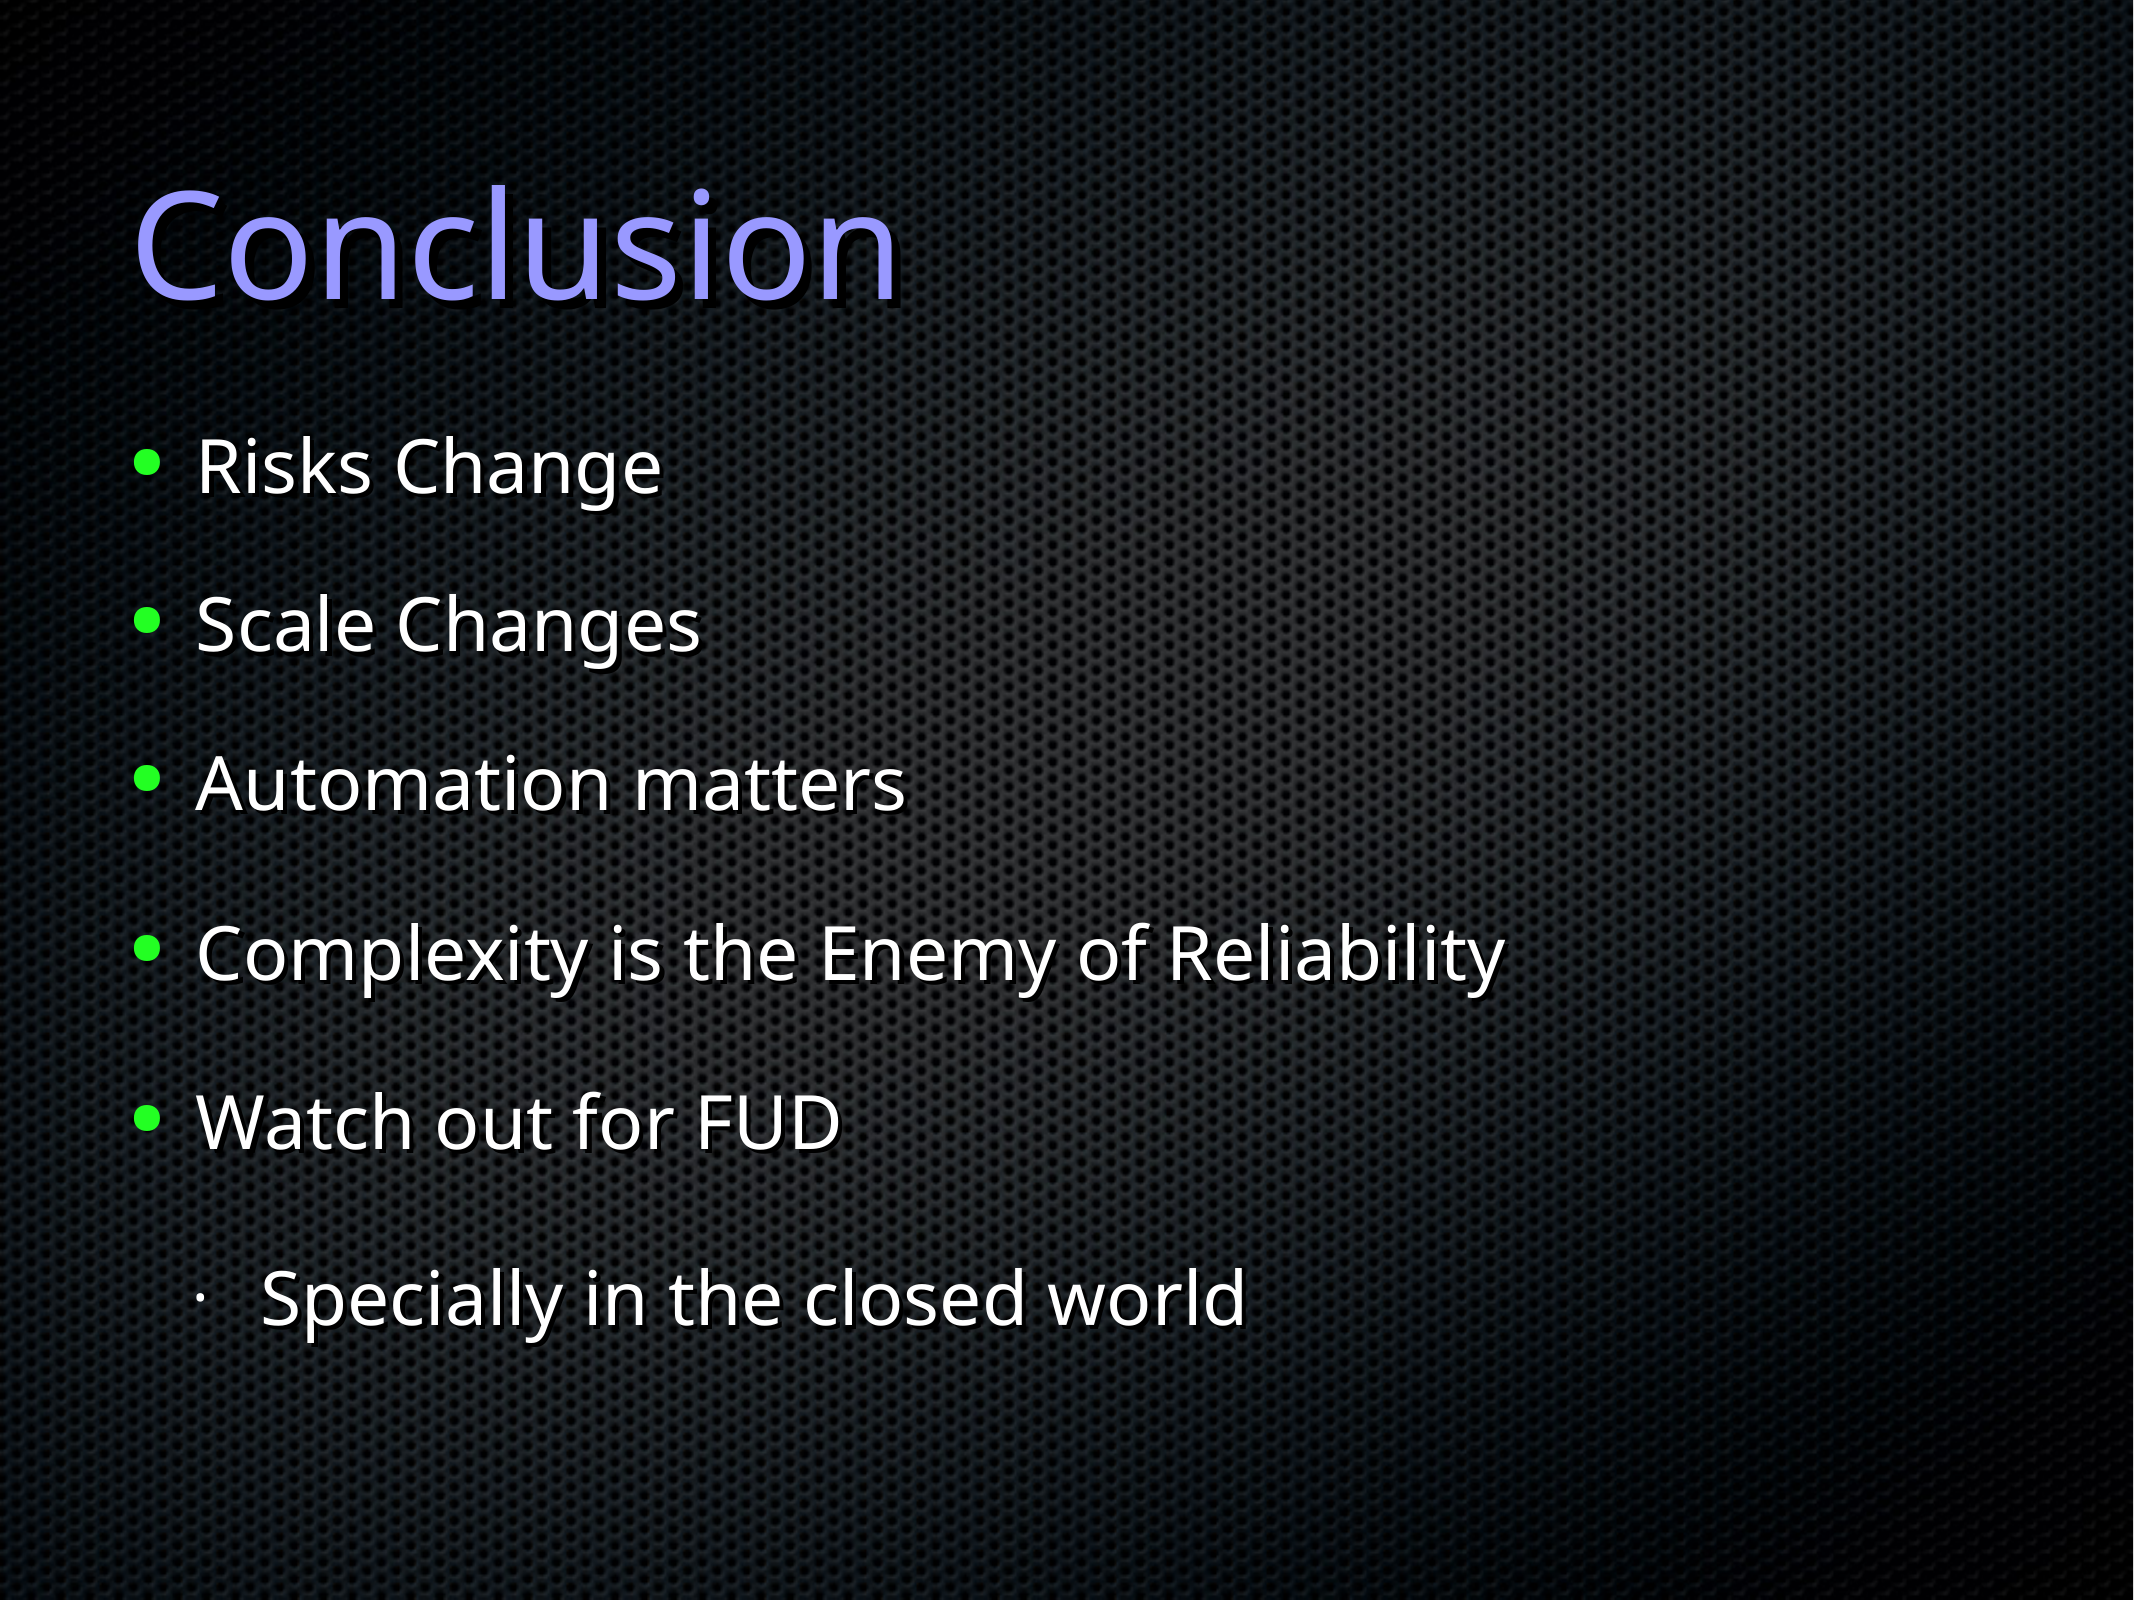

# Conclusion
Risks Change
Scale Changes
Automation matters
Complexity is the Enemy of Reliability
Watch out for FUD
Specially in the closed world